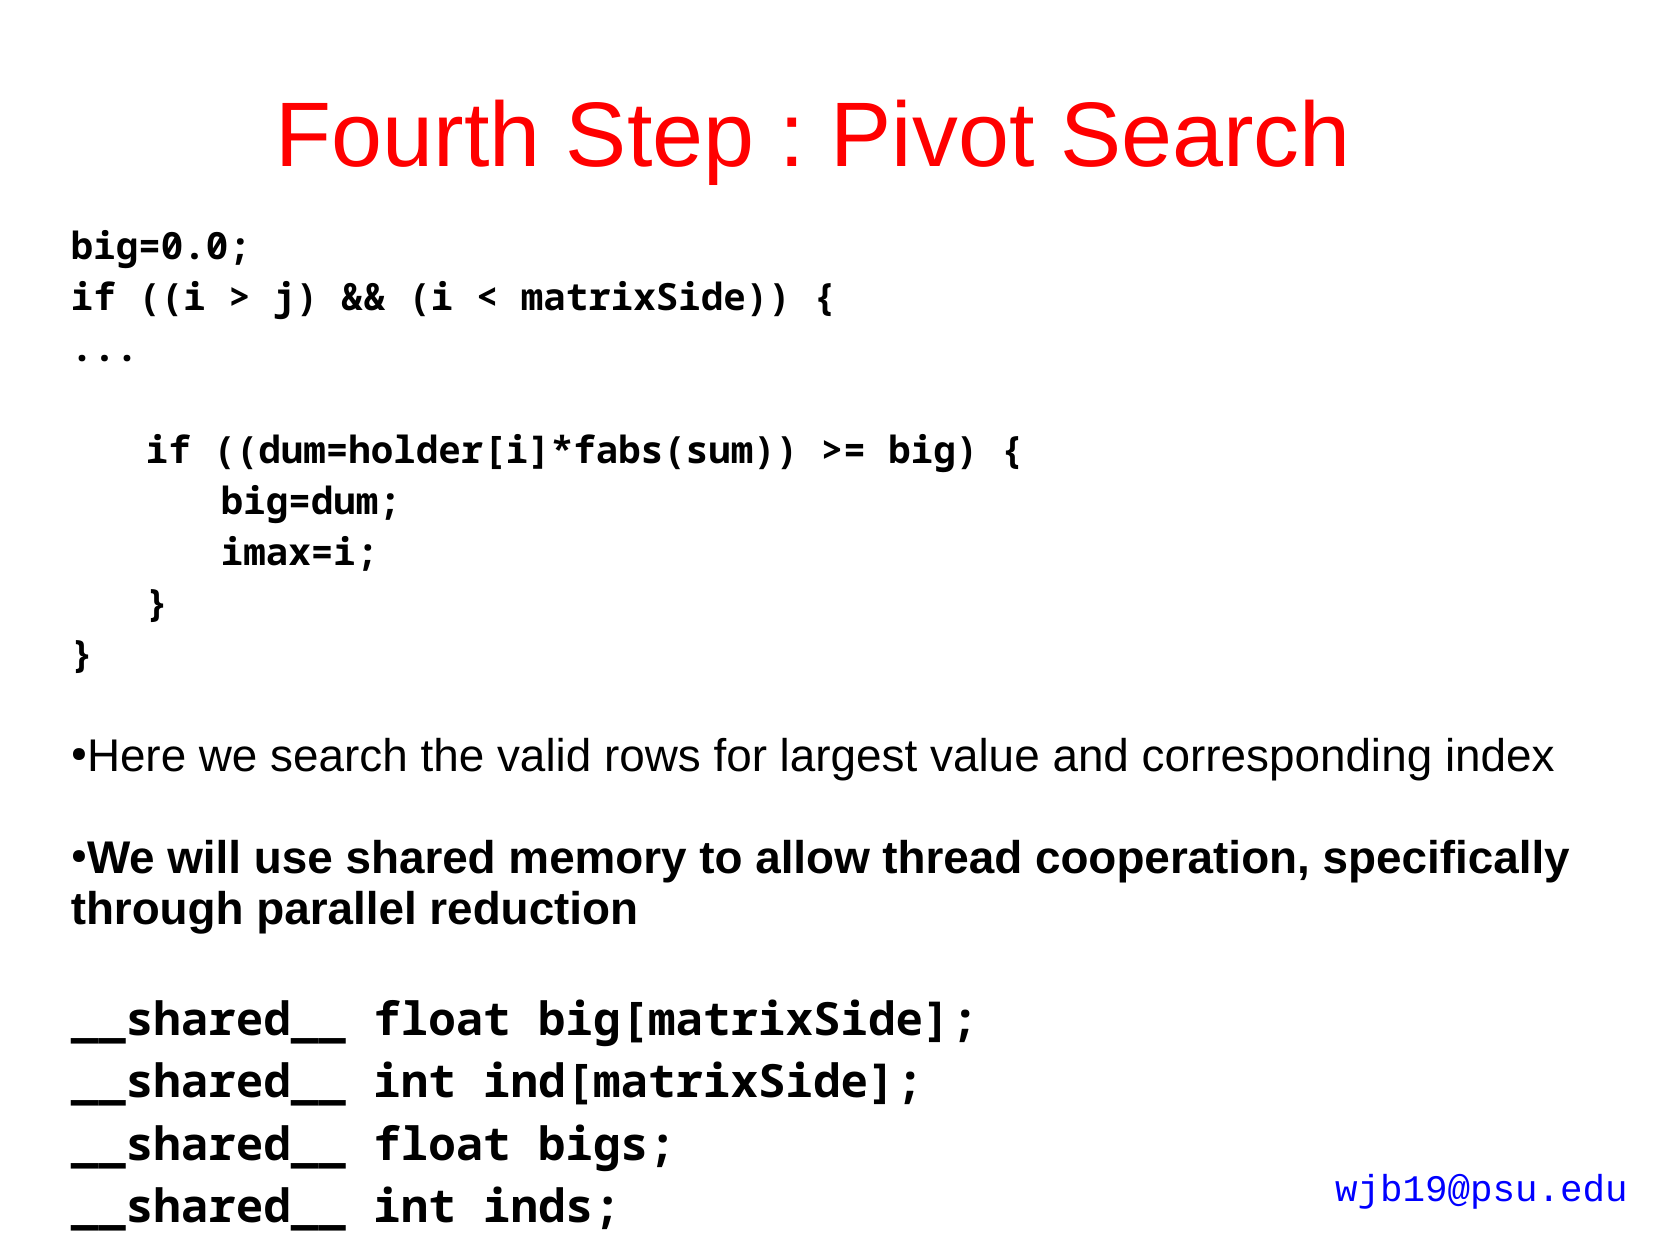

# Fourth Step : Pivot Search
big=0.0;
if ((i > j) && (i < matrixSide)) {
...
	if ((dum=holder[i]*fabs(sum)) >= big) {
		big=dum;
		imax=i;
	}
}
Here we search the valid rows for largest value and corresponding index
We will use shared memory to allow thread cooperation, specifically through parallel reduction
__shared__ float big[matrixSide];
__shared__ int ind[matrixSide];
__shared__ float bigs;
__shared__ int inds;
wjb19@psu.edu